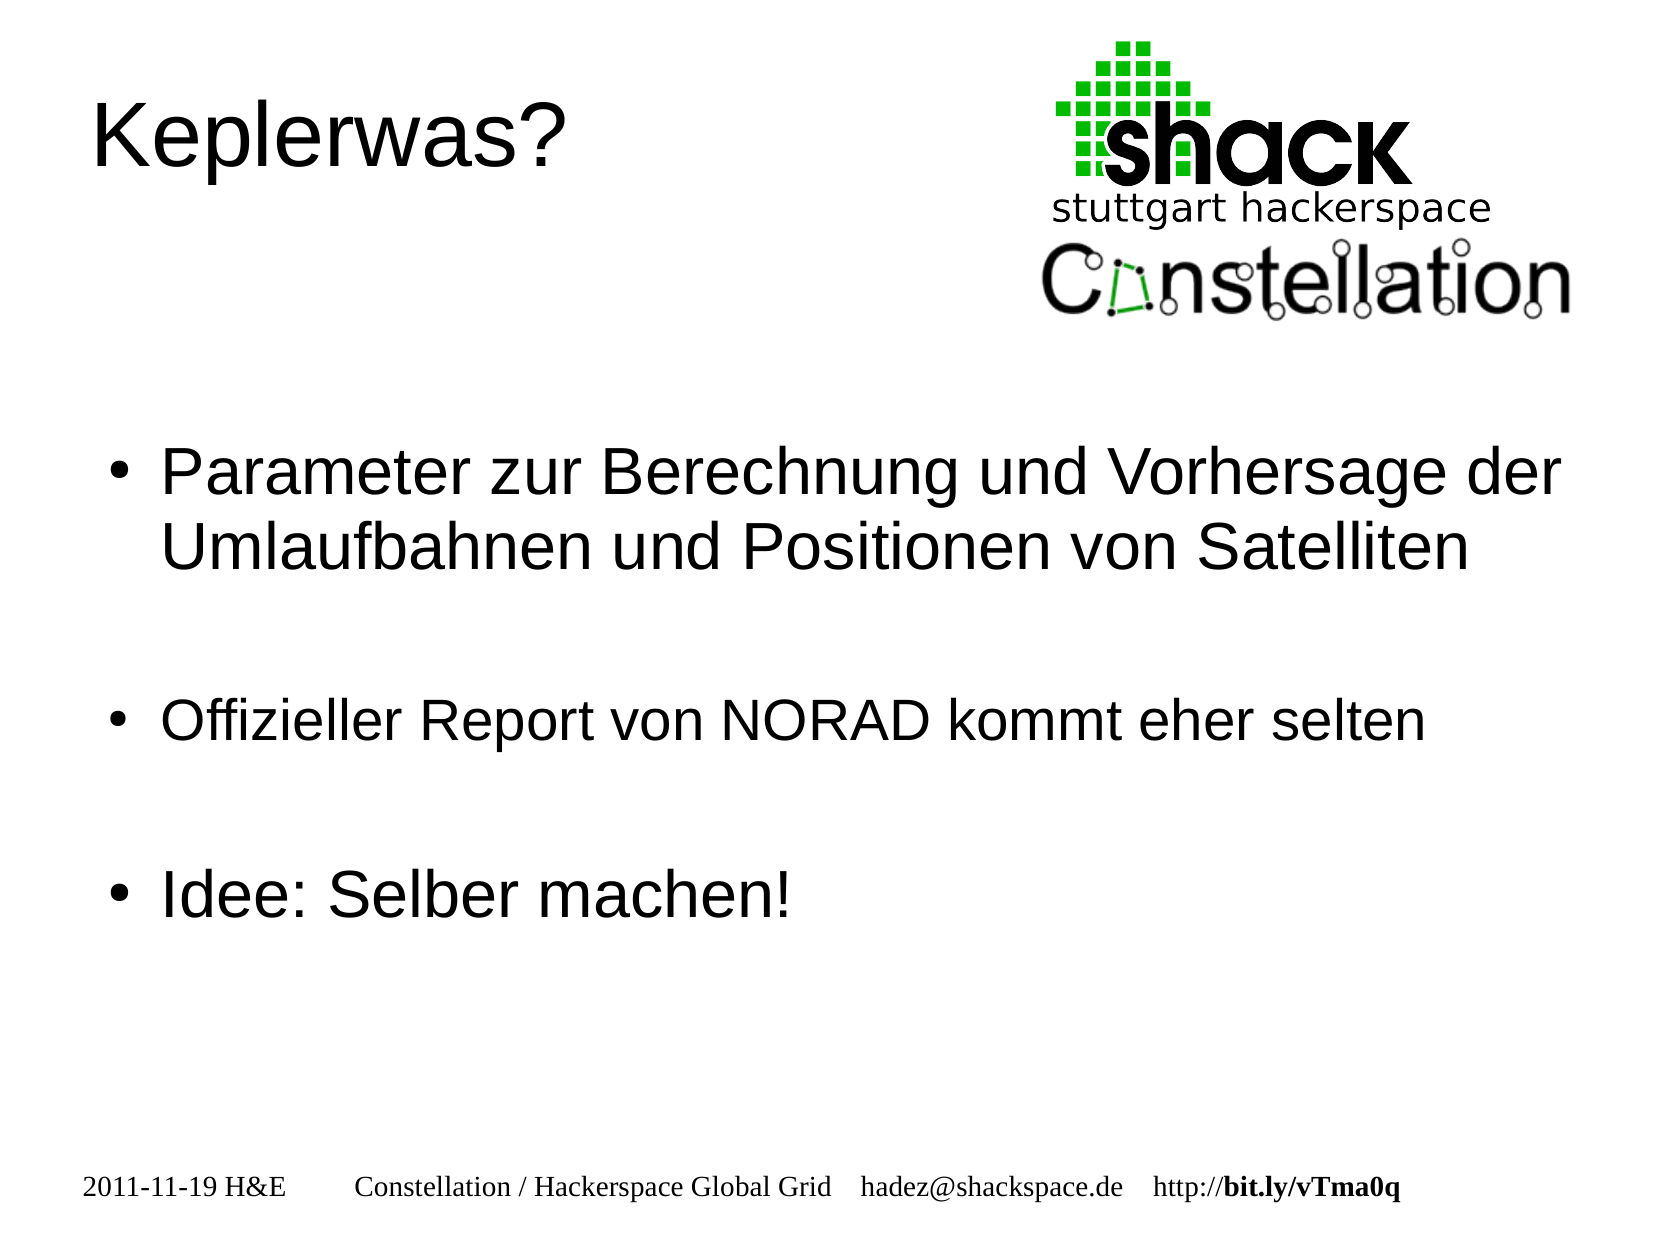

# Keplerwas?
Parameter zur Berechnung und Vorhersage der Umlaufbahnen und Positionen von Satelliten
Offizieller Report von NORAD kommt eher selten
Idee: Selber machen!